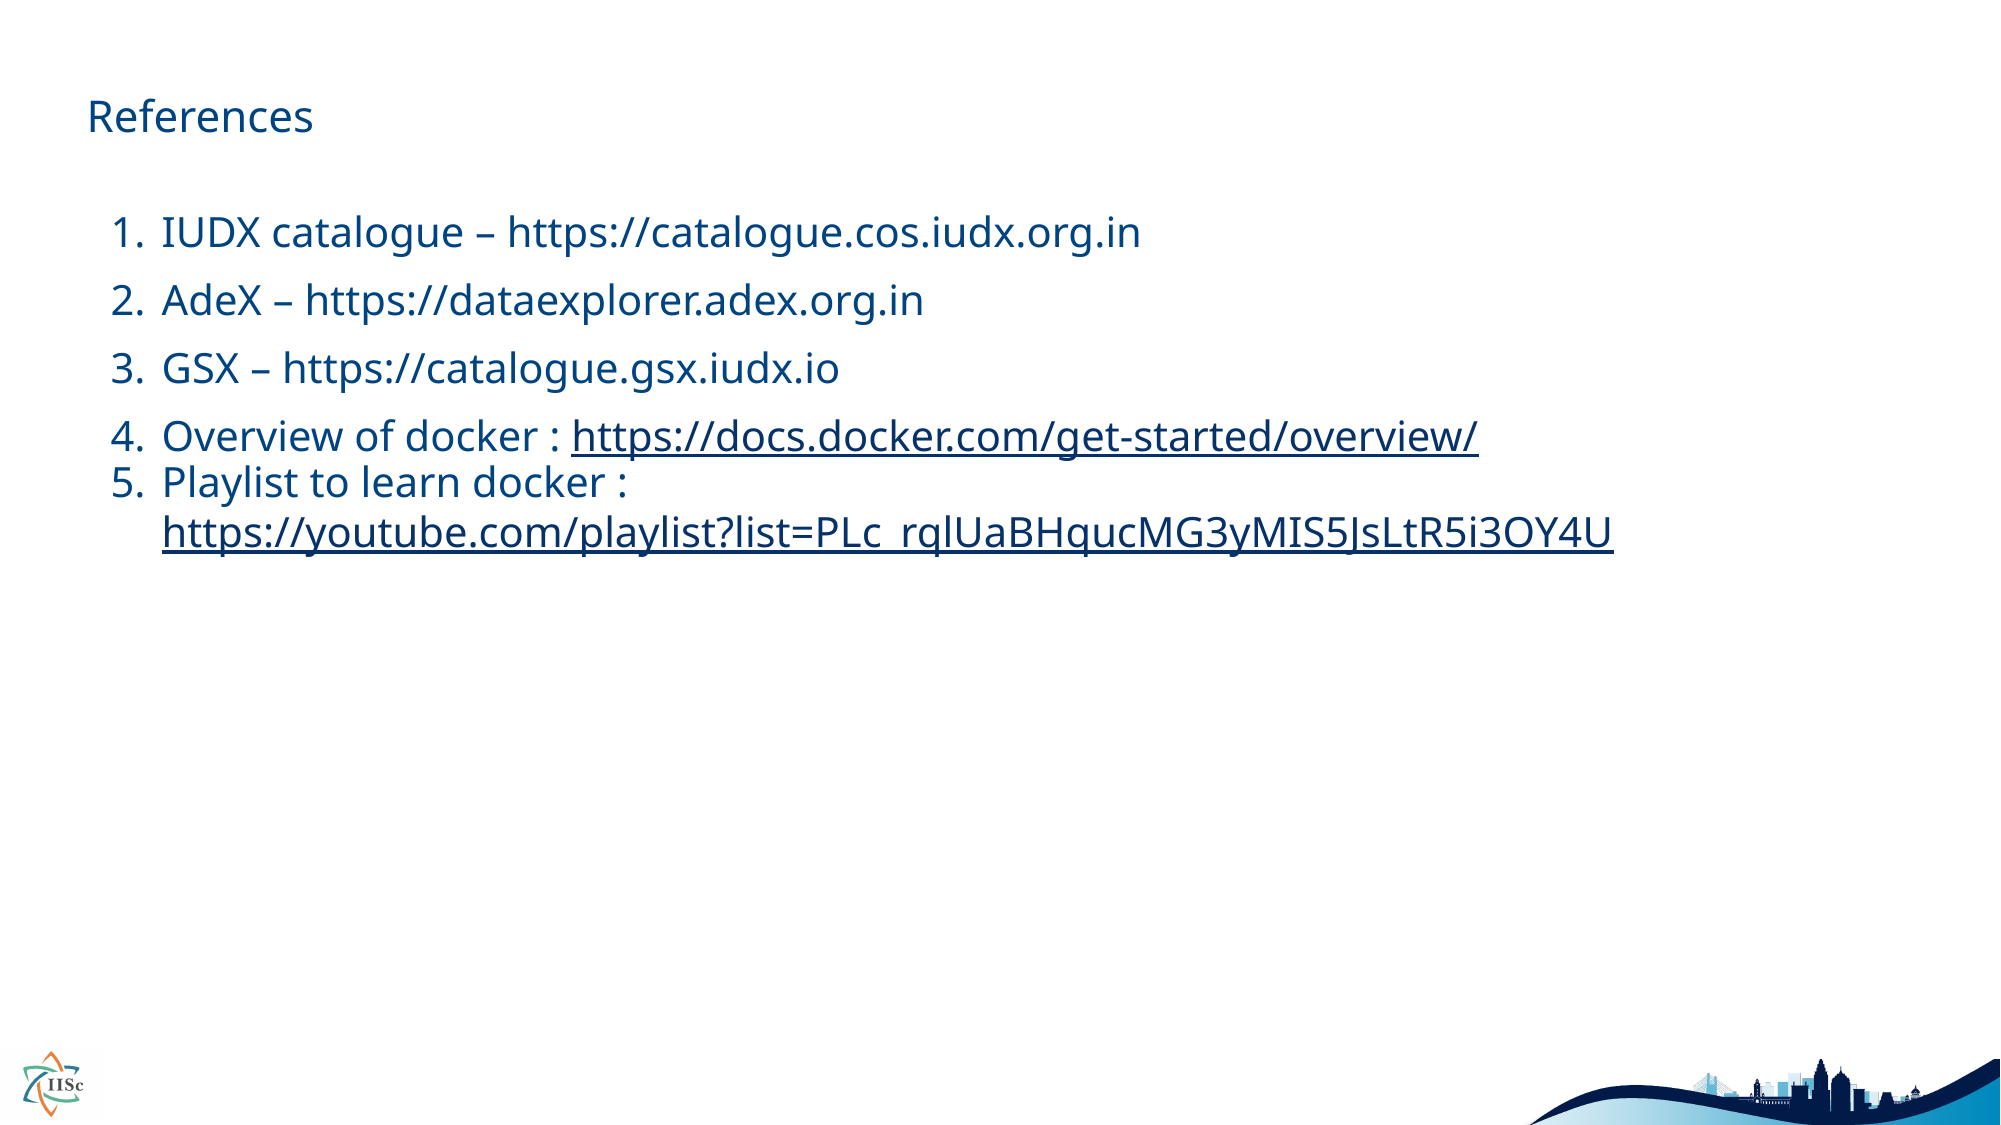

# References
IUDX catalogue – https://catalogue.cos.iudx.org.in
AdeX – https://dataexplorer.adex.org.in
GSX – https://catalogue.gsx.iudx.io
Overview of docker : https://docs.docker.com/get-started/overview/
Playlist to learn docker : https://youtube.com/playlist?list=PLc_rqlUaBHqucMG3yMIS5JsLtR5i3OY4U